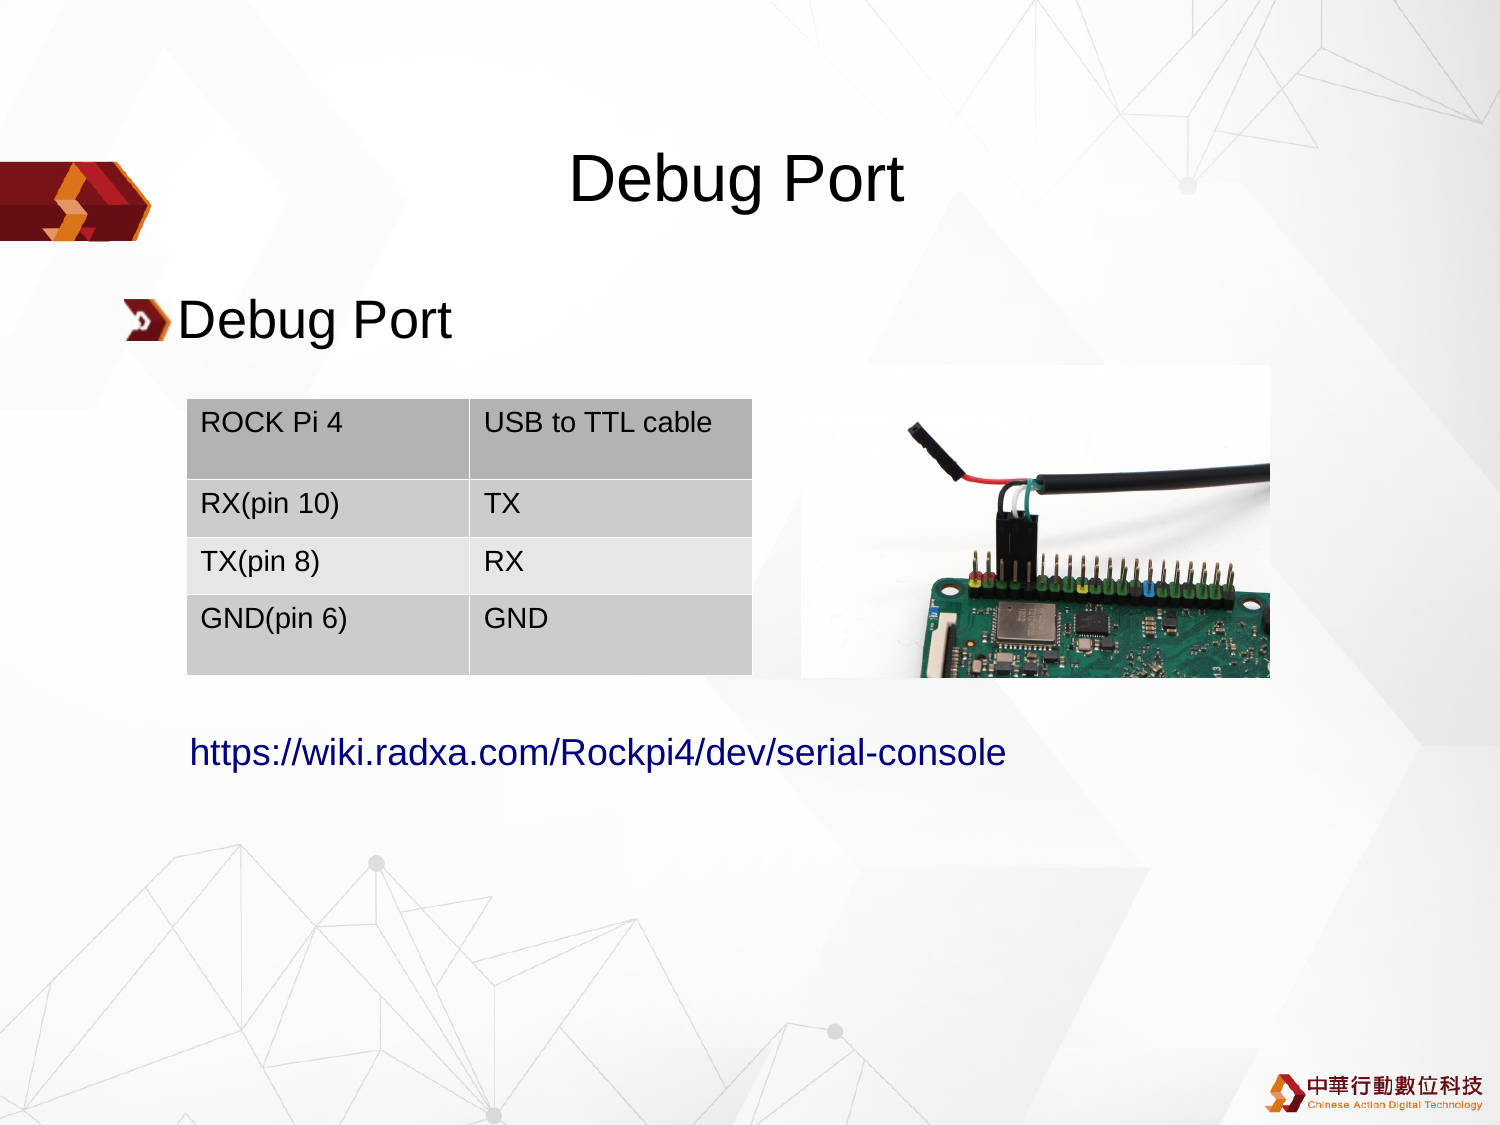

# Debug Port
Debug Port
| ROCK Pi 4 | USB to TTL cable |
| --- | --- |
| RX(pin 10) | TX |
| TX(pin 8) | RX |
| GND(pin 6) | GND |
https://wiki.radxa.com/Rockpi4/dev/serial-console